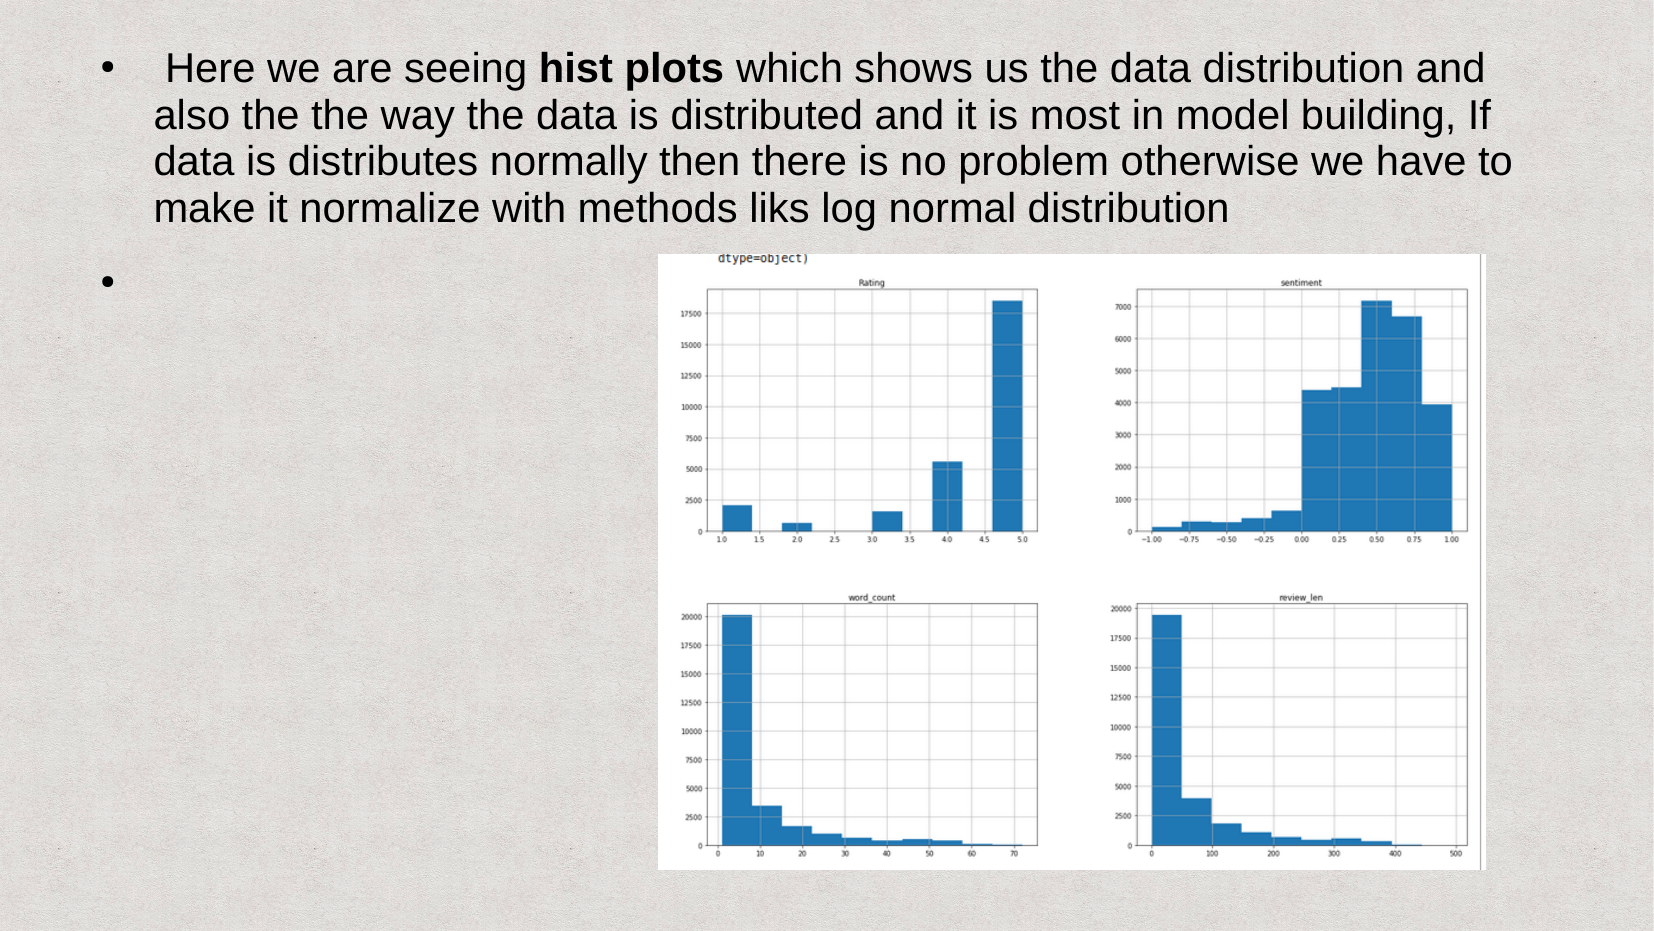

# Here we are seeing hist plots which shows us the data distribution and also the the way the data is distributed and it is most in model building, If data is distributes normally then there is no problem otherwise we have to make it normalize with methods liks log normal distribution